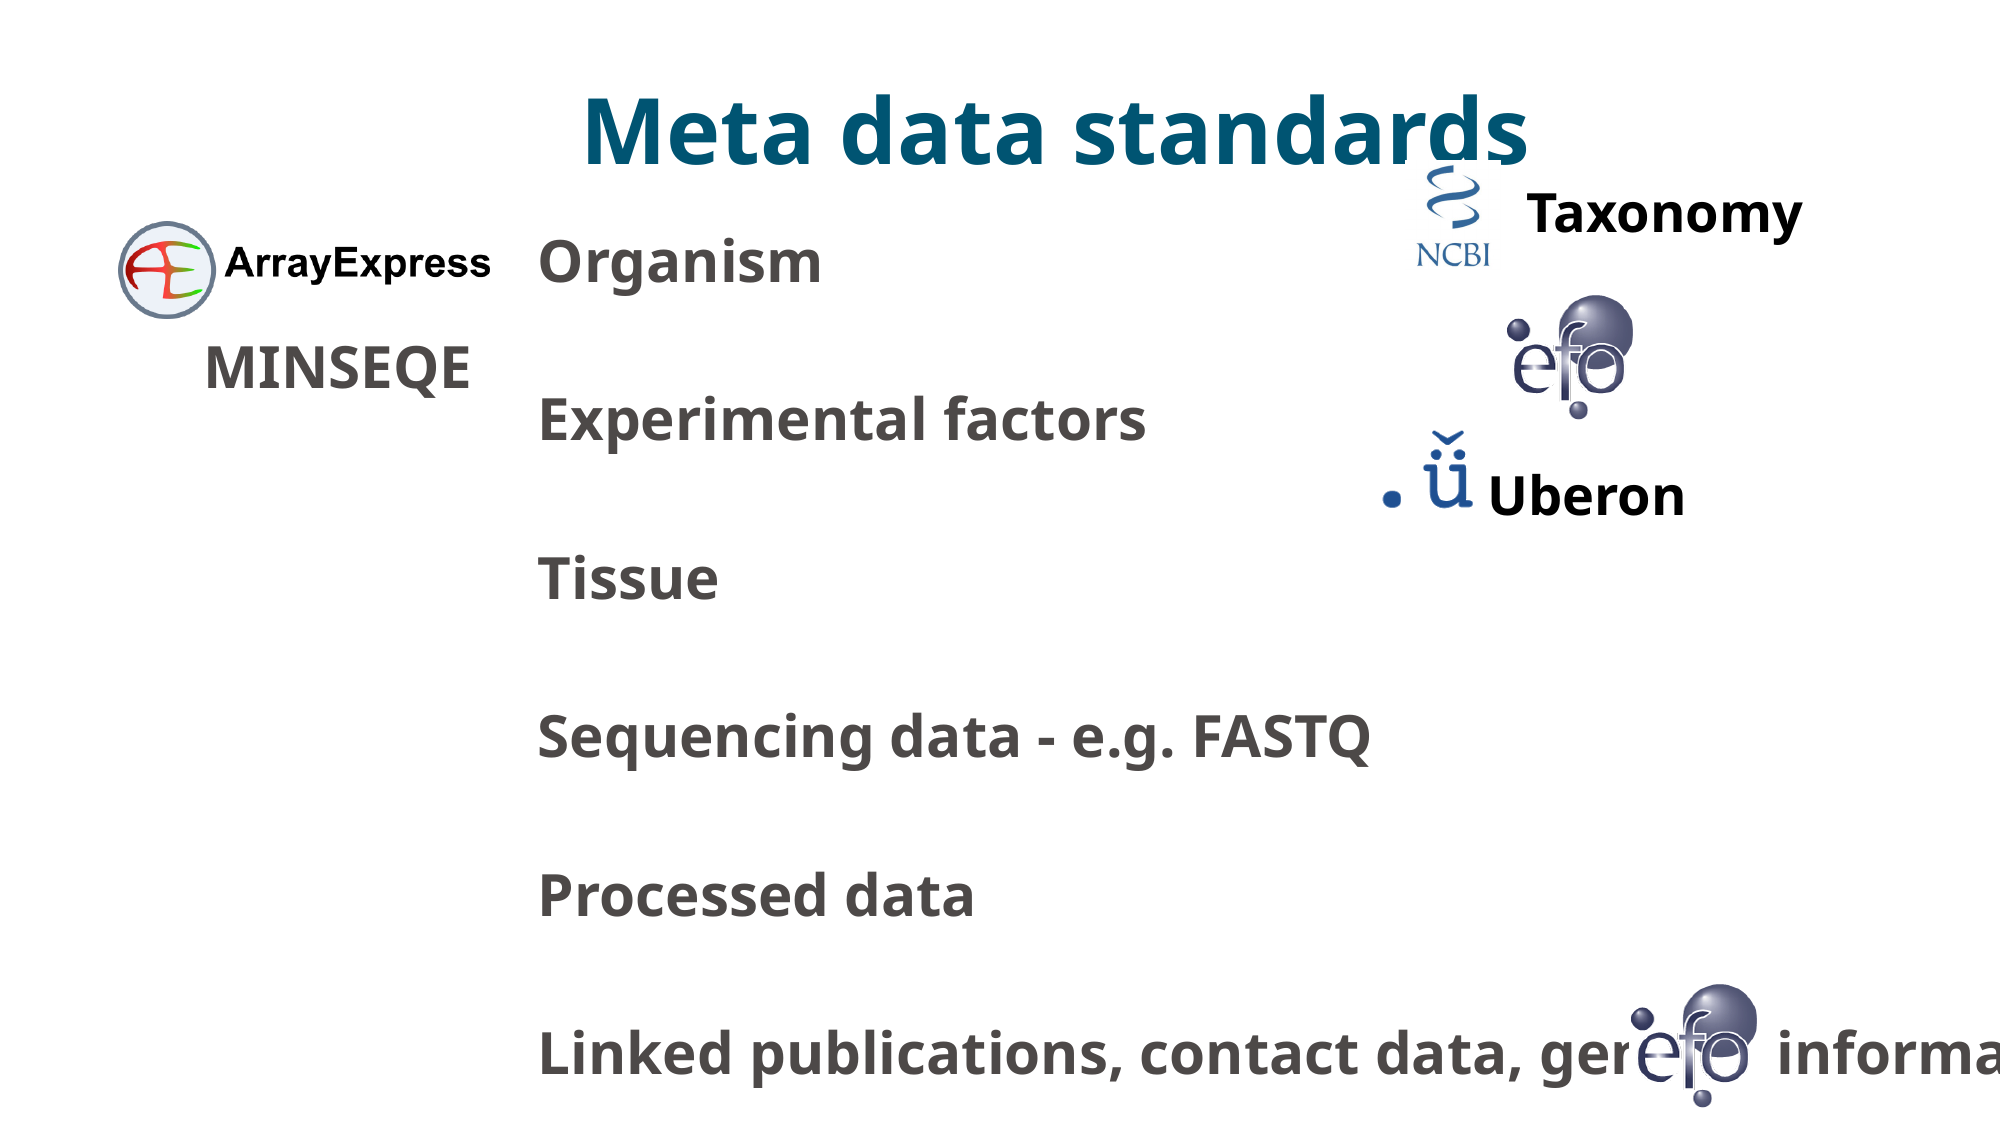

Meta data standards
Taxonomy
Organism
Experimental factors
Tissue
Sequencing data - e.g. FASTQ
Processed data
Linked publications, contact data, general information
sample - data relationships
Experimental + data processing protocols
MINSEQE
Uberon